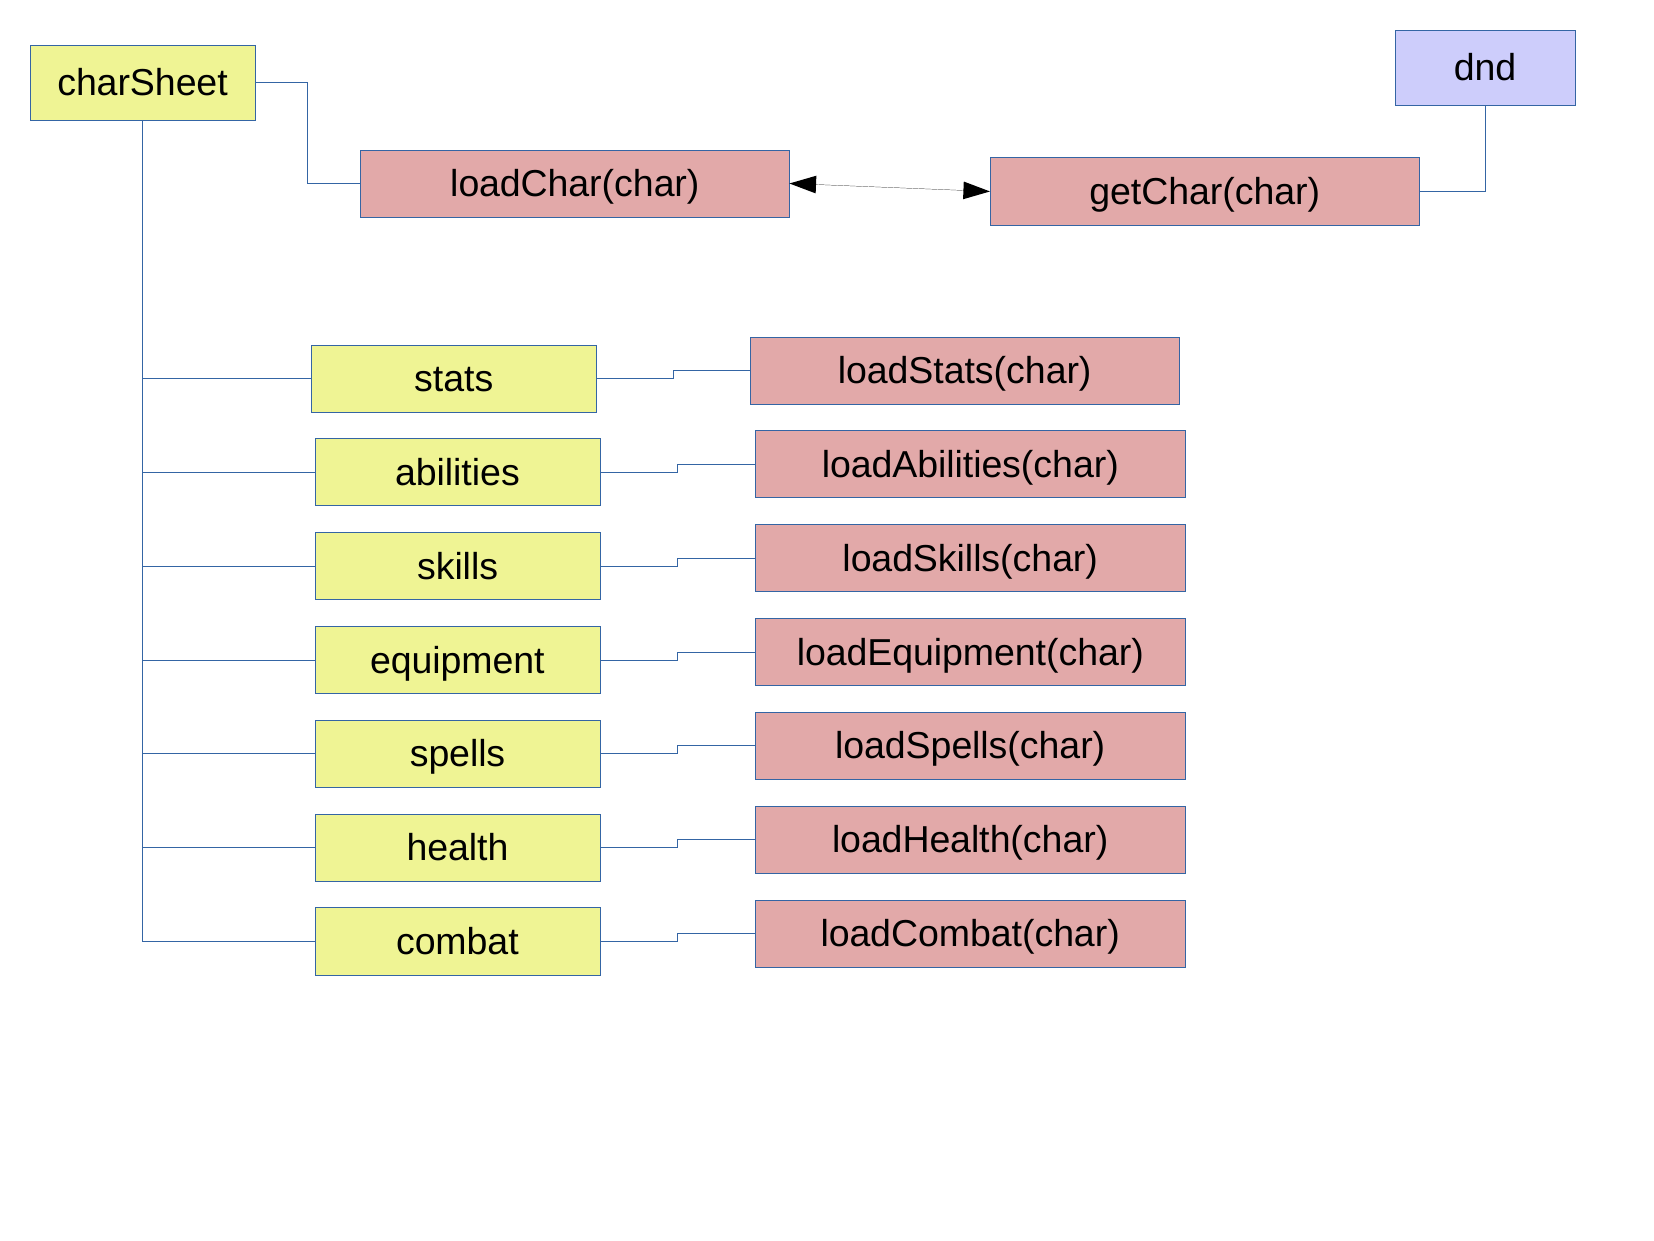

dnd
charSheet
loadChar(char)
getChar(char)
loadStats(char)
stats
loadAbilities(char)
abilities
loadSkills(char)
skills
loadEquipment(char)
equipment
loadSpells(char)
spells
loadHealth(char)
health
loadCombat(char)
combat